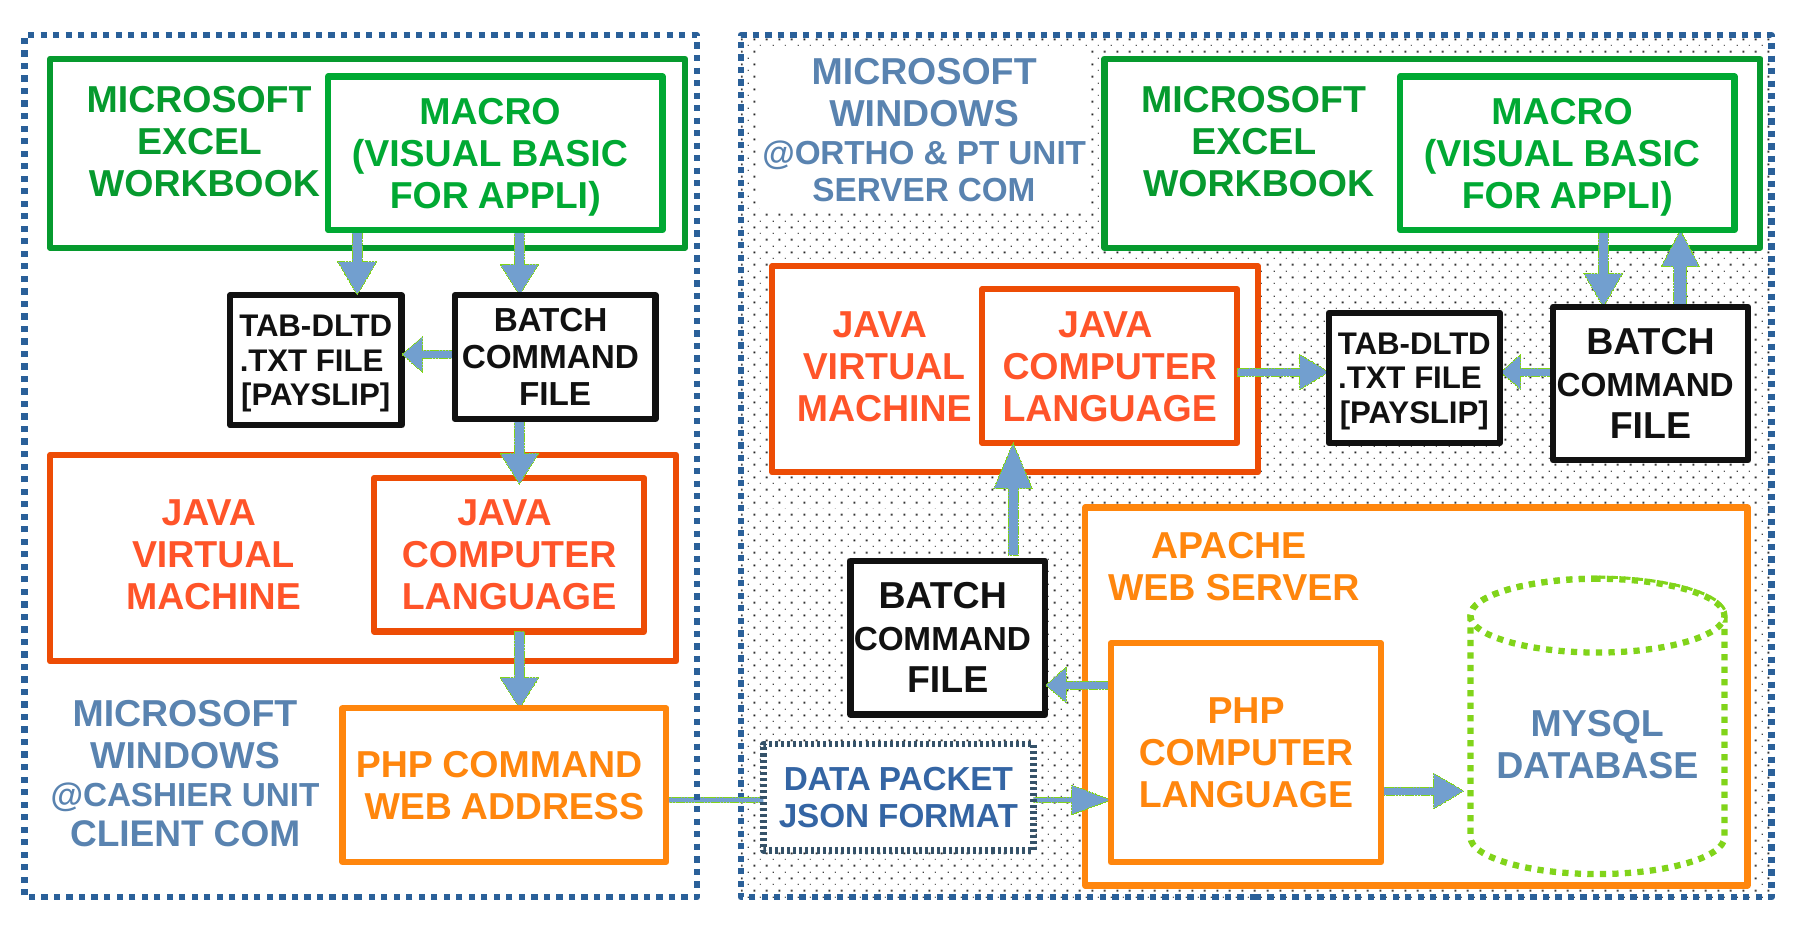

MICROSOFT
WINDOWS
@ORTHO & PT UNIT
SERVER COM
MICROSOFT
EXCEL
WORKBOOK
MICROSOFT
EXCEL
WORKBOOK
MACRO
(VISUAL BASIC
FOR APPLI)
MACRO
(VISUAL BASIC
FOR APPLI)
JAVA
VIRTUAL
MACHINE
JAVA
COMPUTER
LANGUAGE
TAB-DLTD
.TXT FILE
[PAYSLIP]
BATCH
COMMAND
FILE
BATCH
COMMAND
FILE
TAB-DLTD
.TXT FILE
[PAYSLIP]
JAVA
VIRTUAL
MACHINE
JAVA
COMPUTER
LANGUAGE
APACHE
WEB SERVER
BATCH
COMMAND
FILE
MYSQL
DATABASE
PHP
COMPUTER
LANGUAGE
MICROSOFT
WINDOWS
@CASHIER UNIT
CLIENT COM
PHP COMMAND
WEB ADDRESS
DATA PACKET
JSON FORMAT